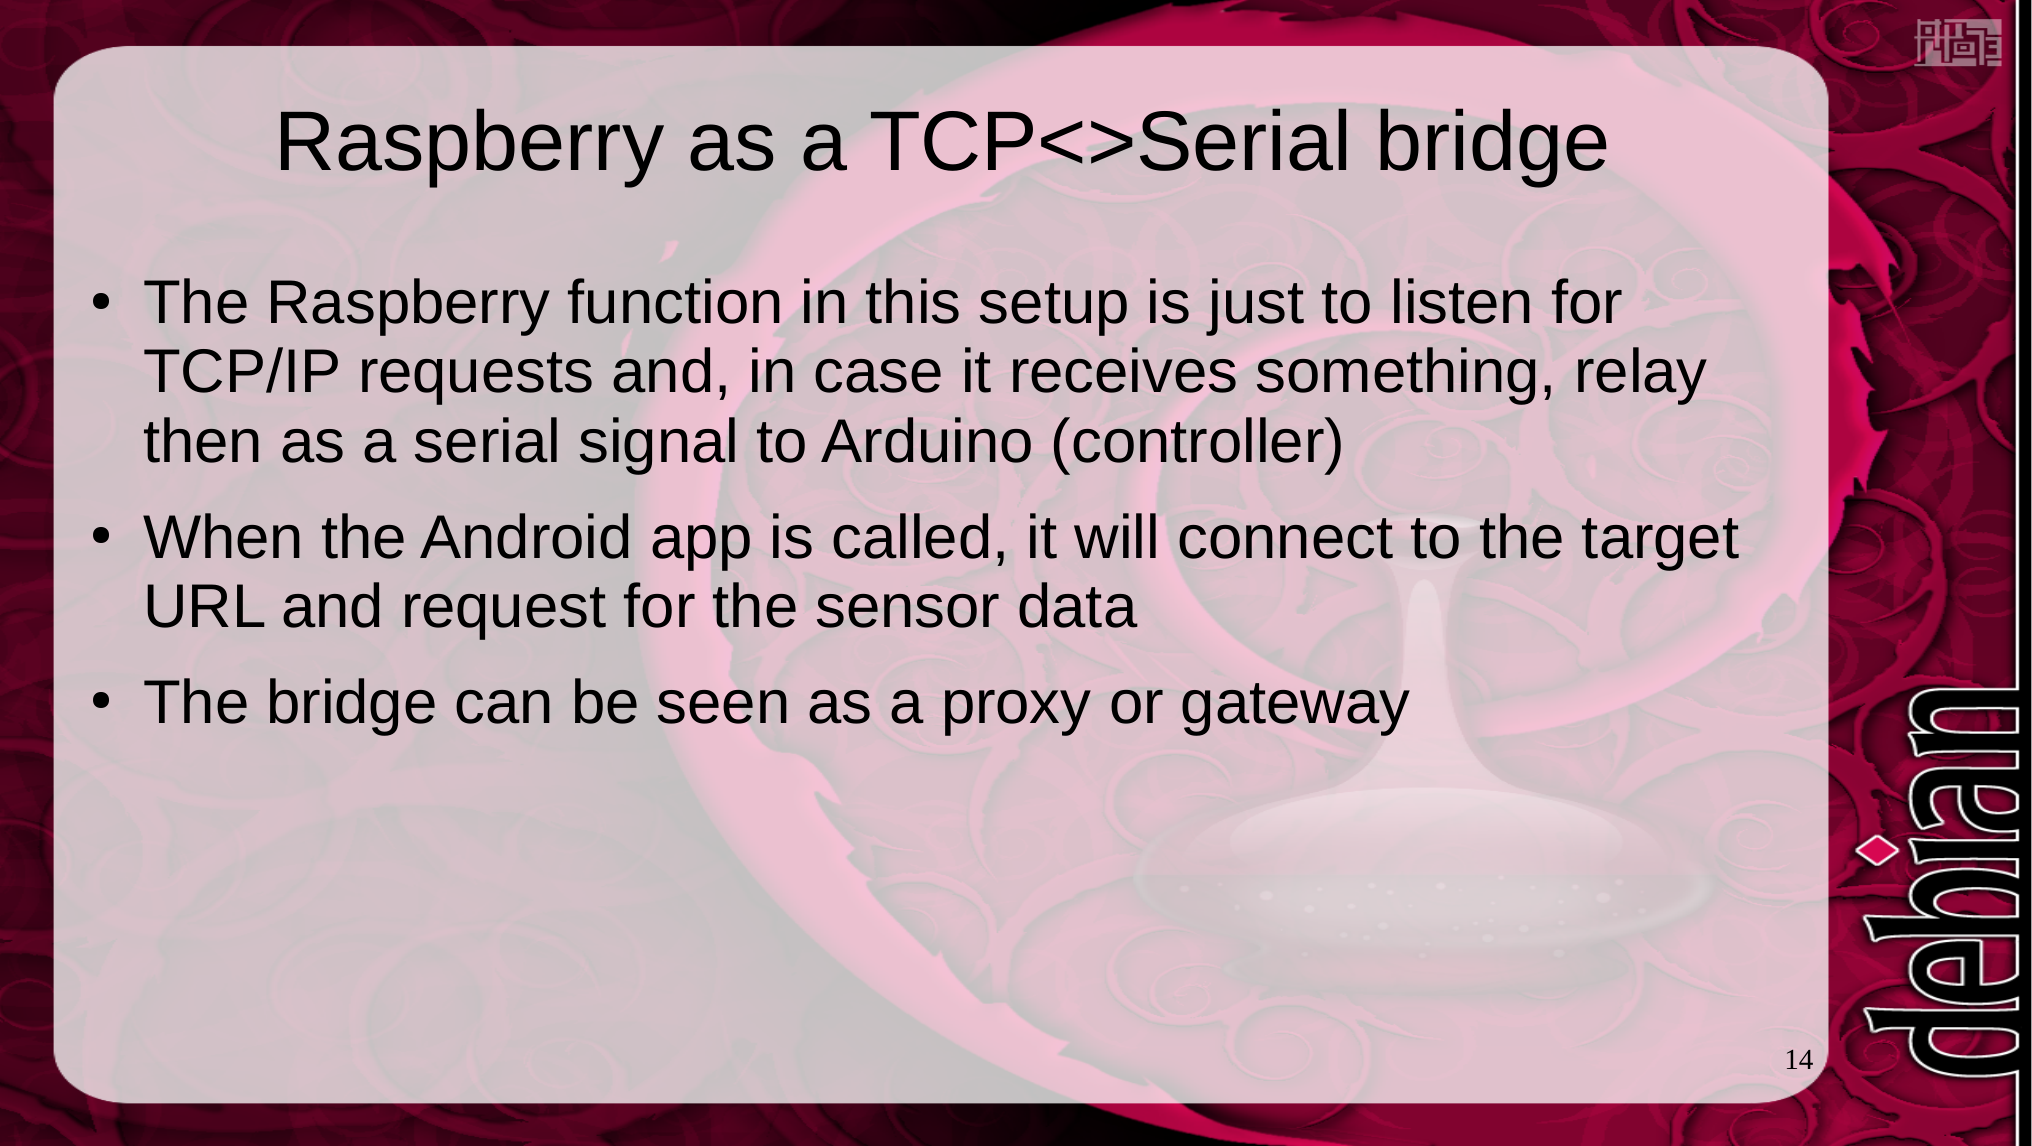

# Raspberry as a TCP<>Serial bridge
The Raspberry function in this setup is just to listen for TCP/IP requests and, in case it receives something, relay then as a serial signal to Arduino (controller)
When the Android app is called, it will connect to the target URL and request for the sensor data
The bridge can be seen as a proxy or gateway
14